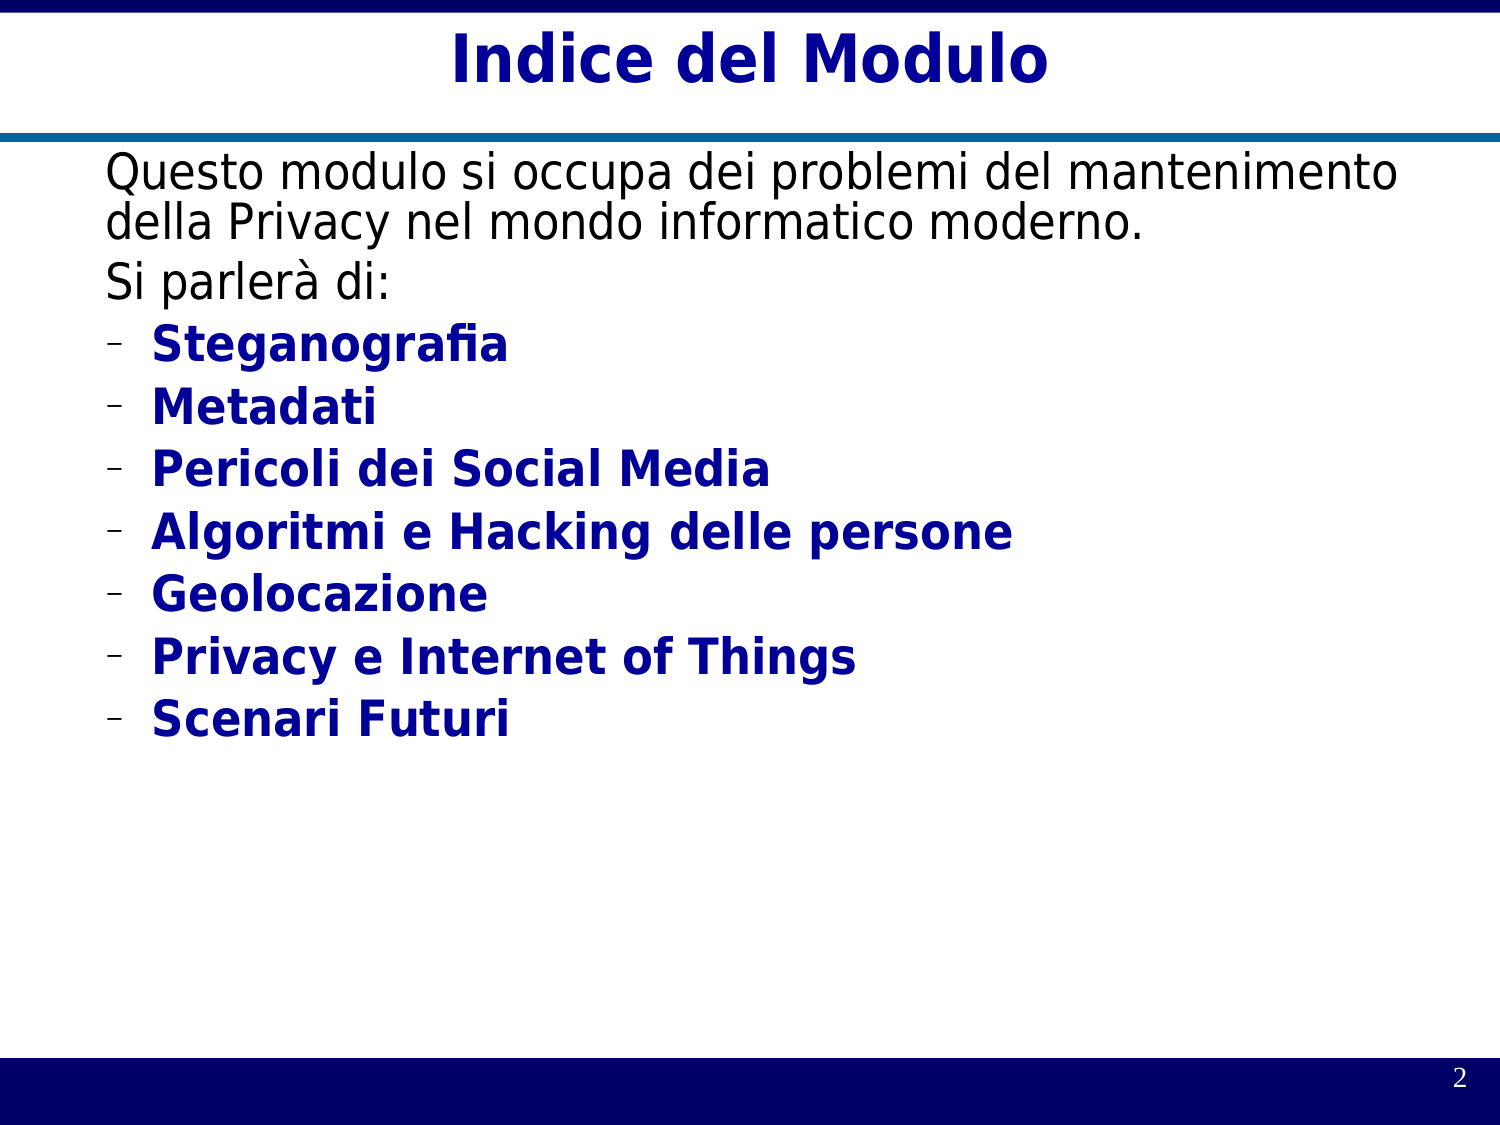

# Indice del Modulo
Questo modulo si occupa dei problemi del mantenimento della Privacy nel mondo informatico moderno.
Si parlerà di:
Steganografia
Metadati
Pericoli dei Social Media
Algoritmi e Hacking delle persone
Geolocazione
Privacy e Internet of Things
Scenari Futuri